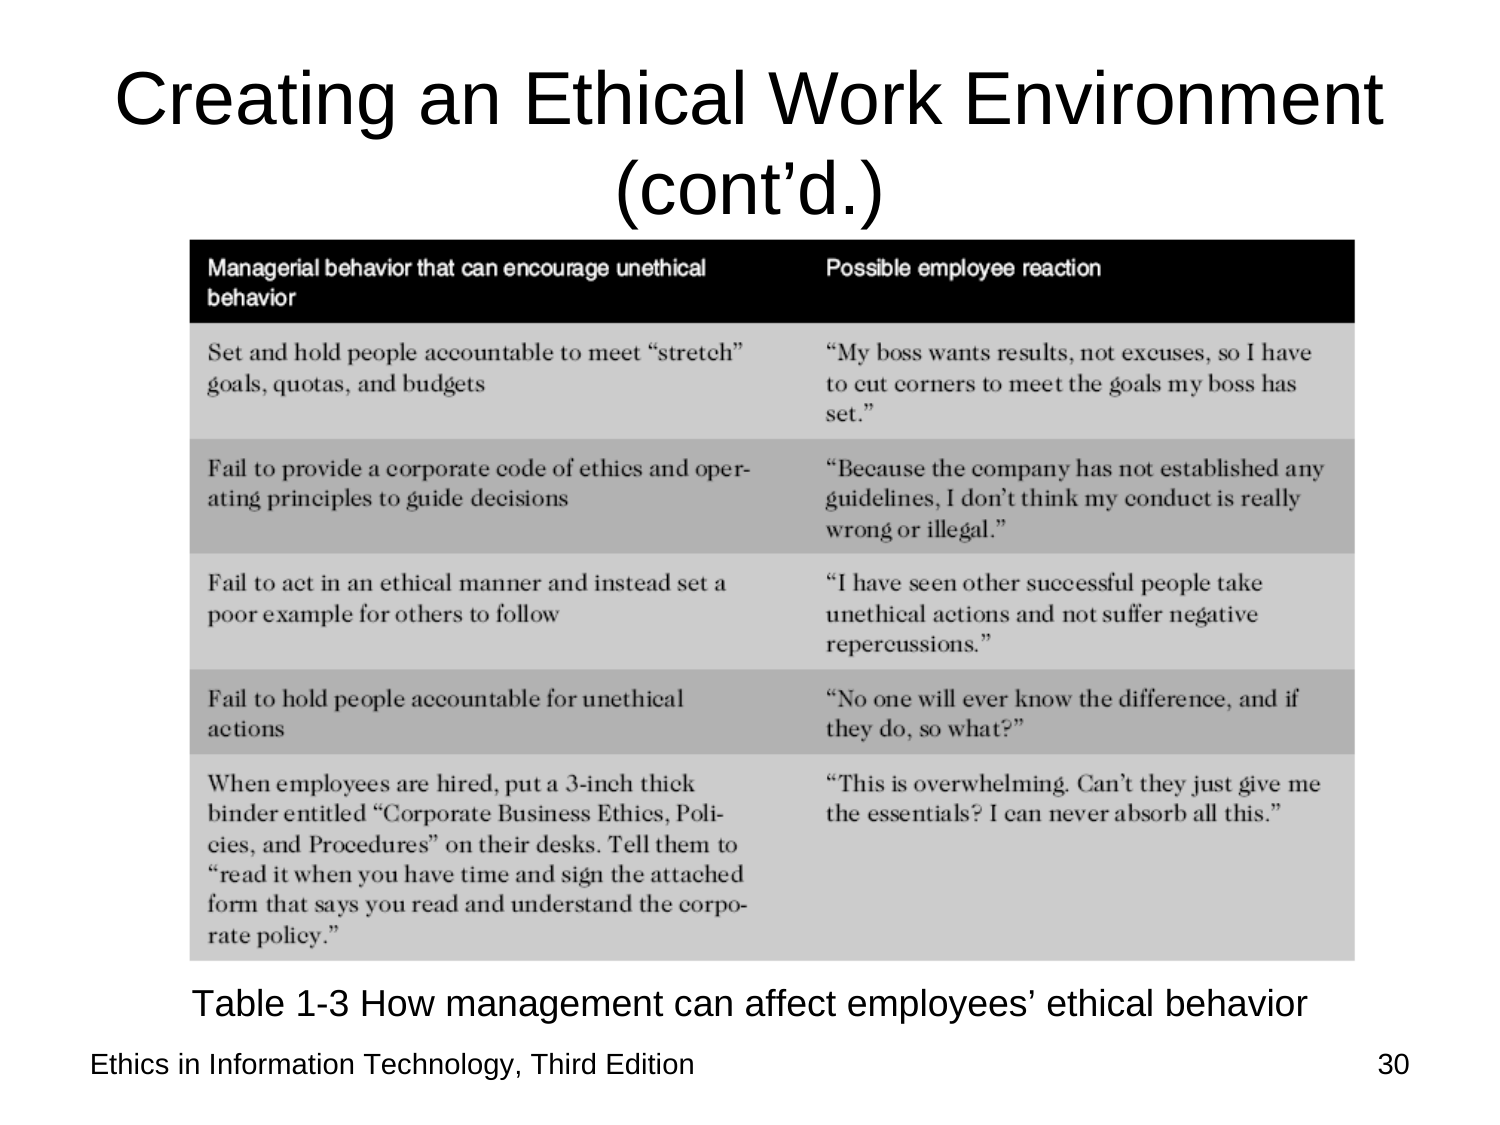

# Creating an Ethical Work Environment (cont’d.)
Table 1-3 How management can affect employees’ ethical behavior
Ethics in Information Technology, Third Edition